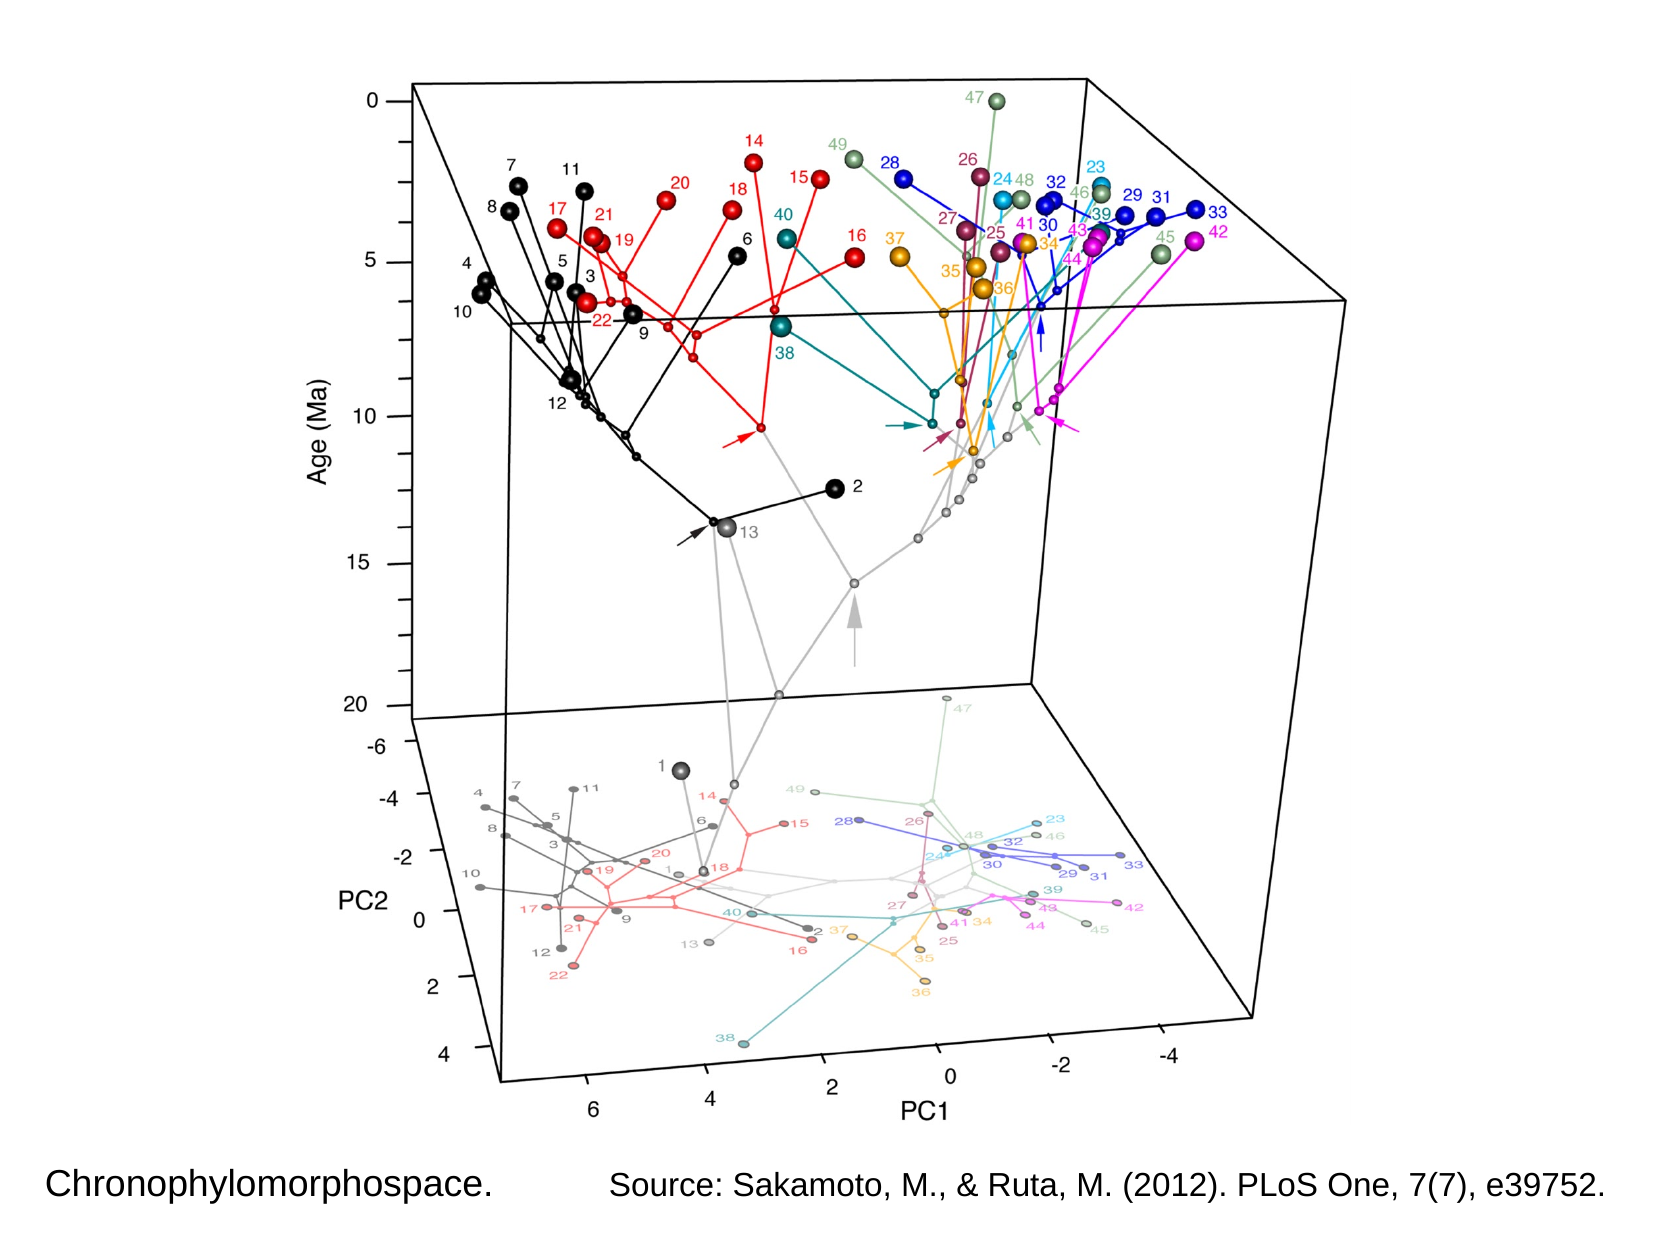

Chronophylomorphospace. Source: Sakamoto, M., & Ruta, M. (2012). PLoS One, 7(7), e39752.